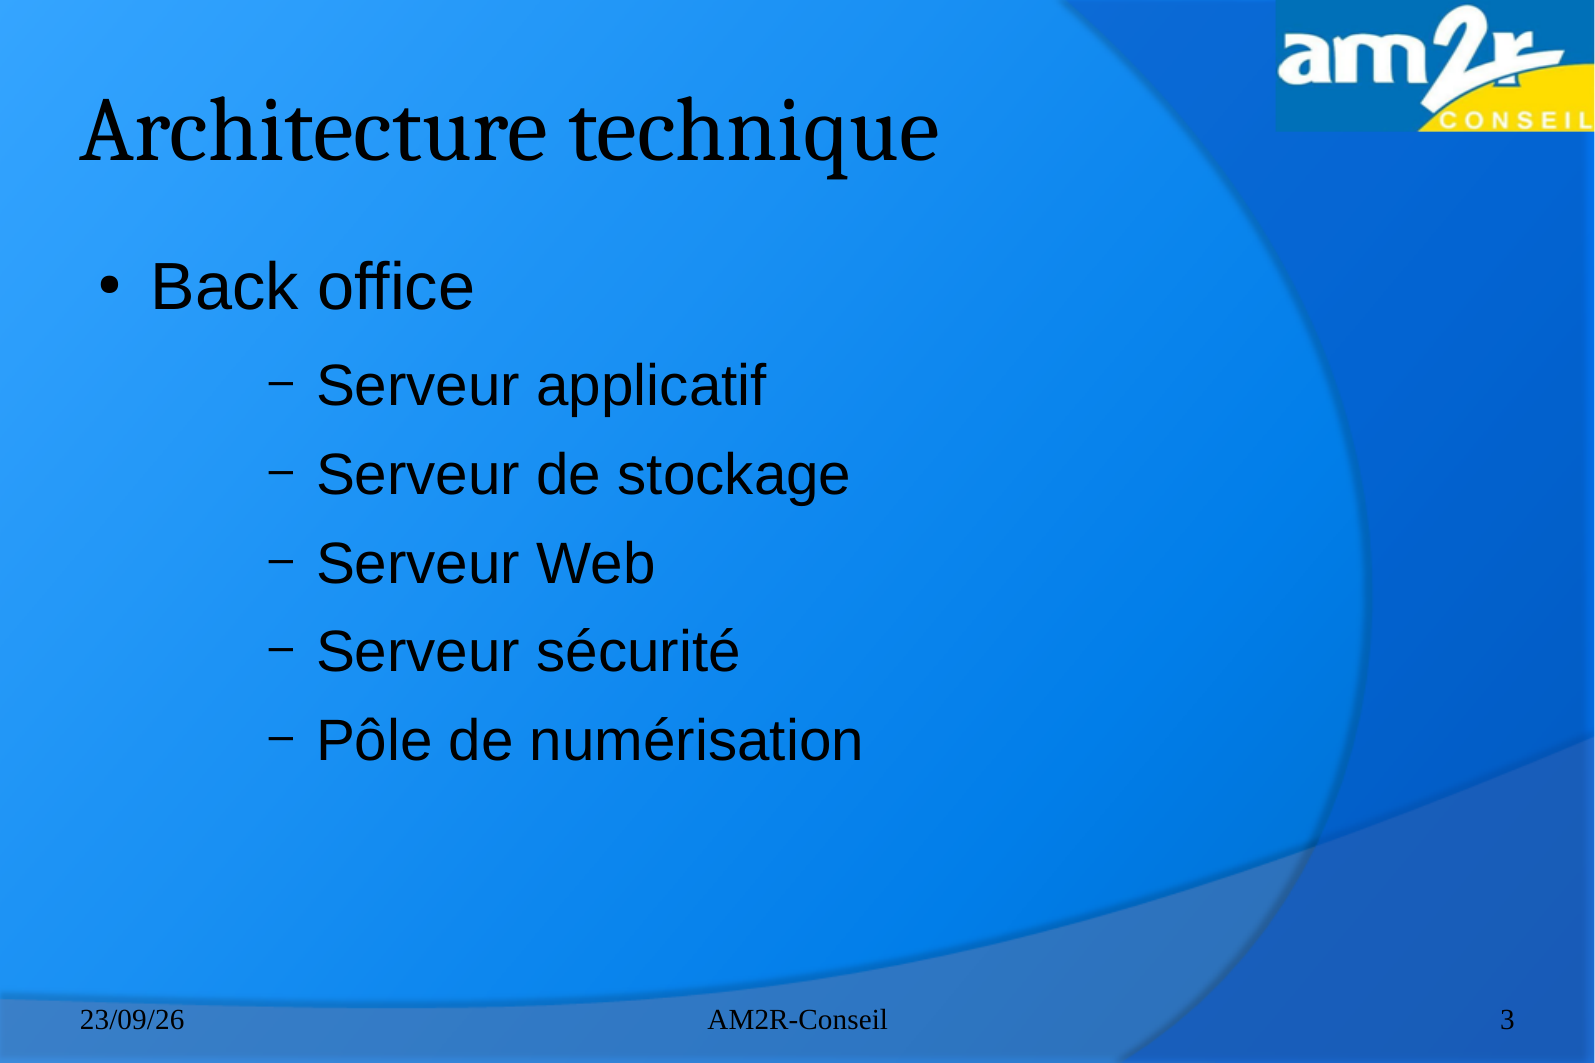

# Architecture technique
Back office
Serveur applicatif
Serveur de stockage
Serveur Web
Serveur sécurité
Pôle de numérisation
AM2R-Conseil
3